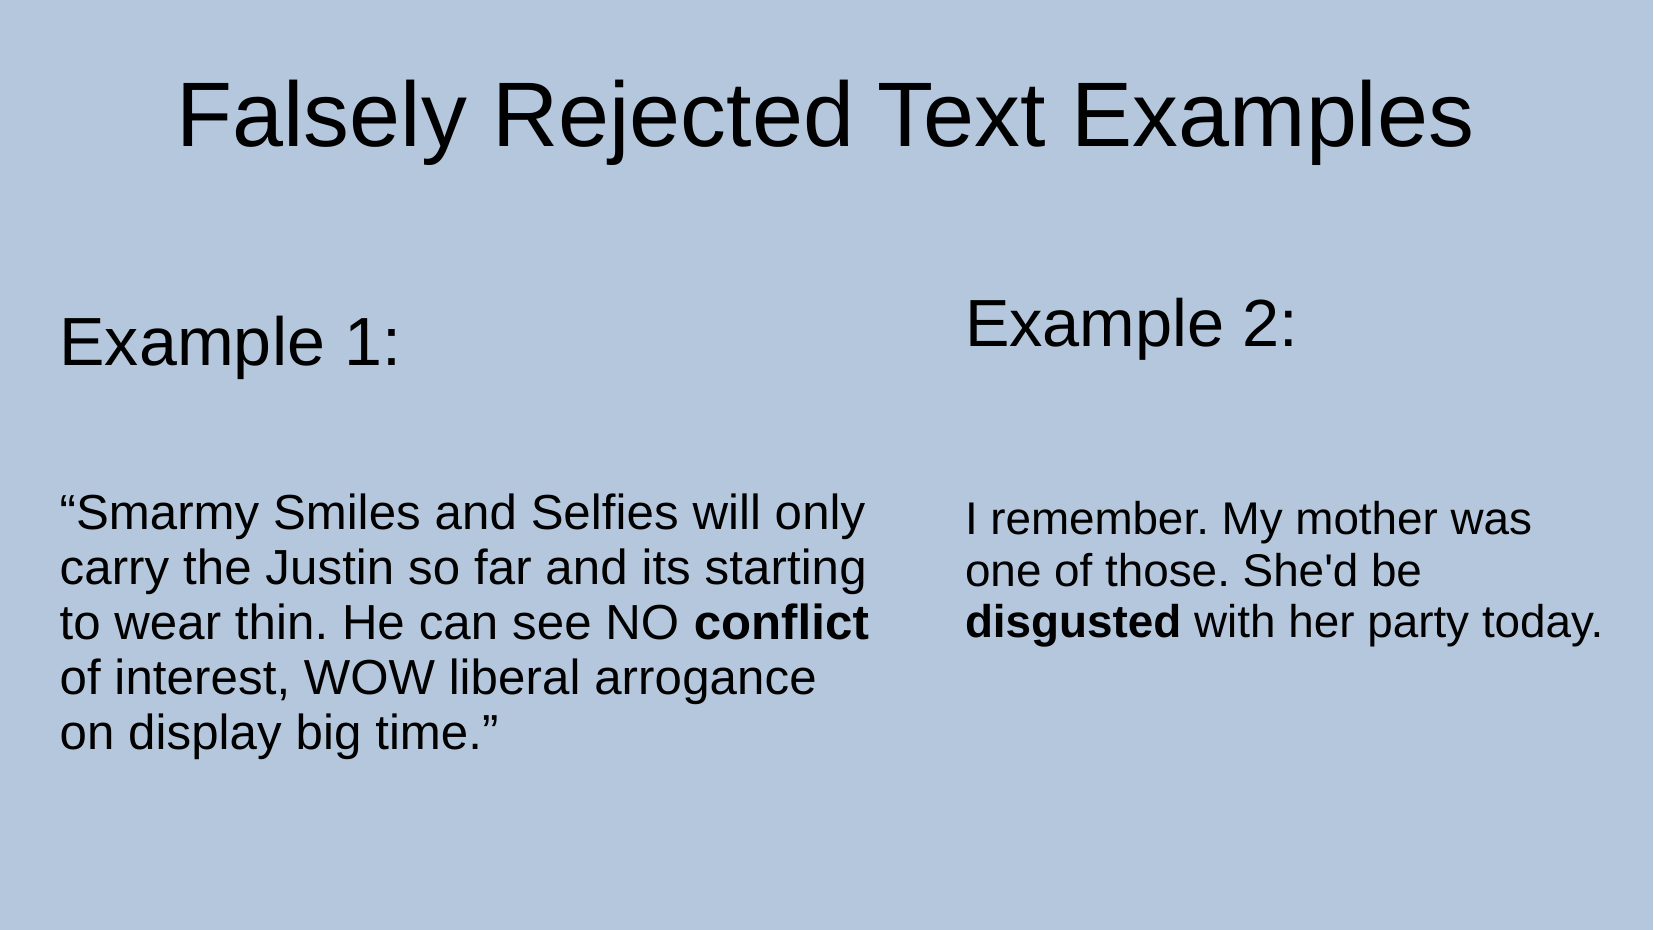

# Falsely Rejected Text Examples
Example 1:
“Smarmy Smiles and Selfies will only carry the Justin so far and its starting to wear thin. He can see NO conflict of interest, WOW liberal arrogance on display big time.”
Example 2:
I remember. My mother was one of those. She'd be disgusted with her party today.